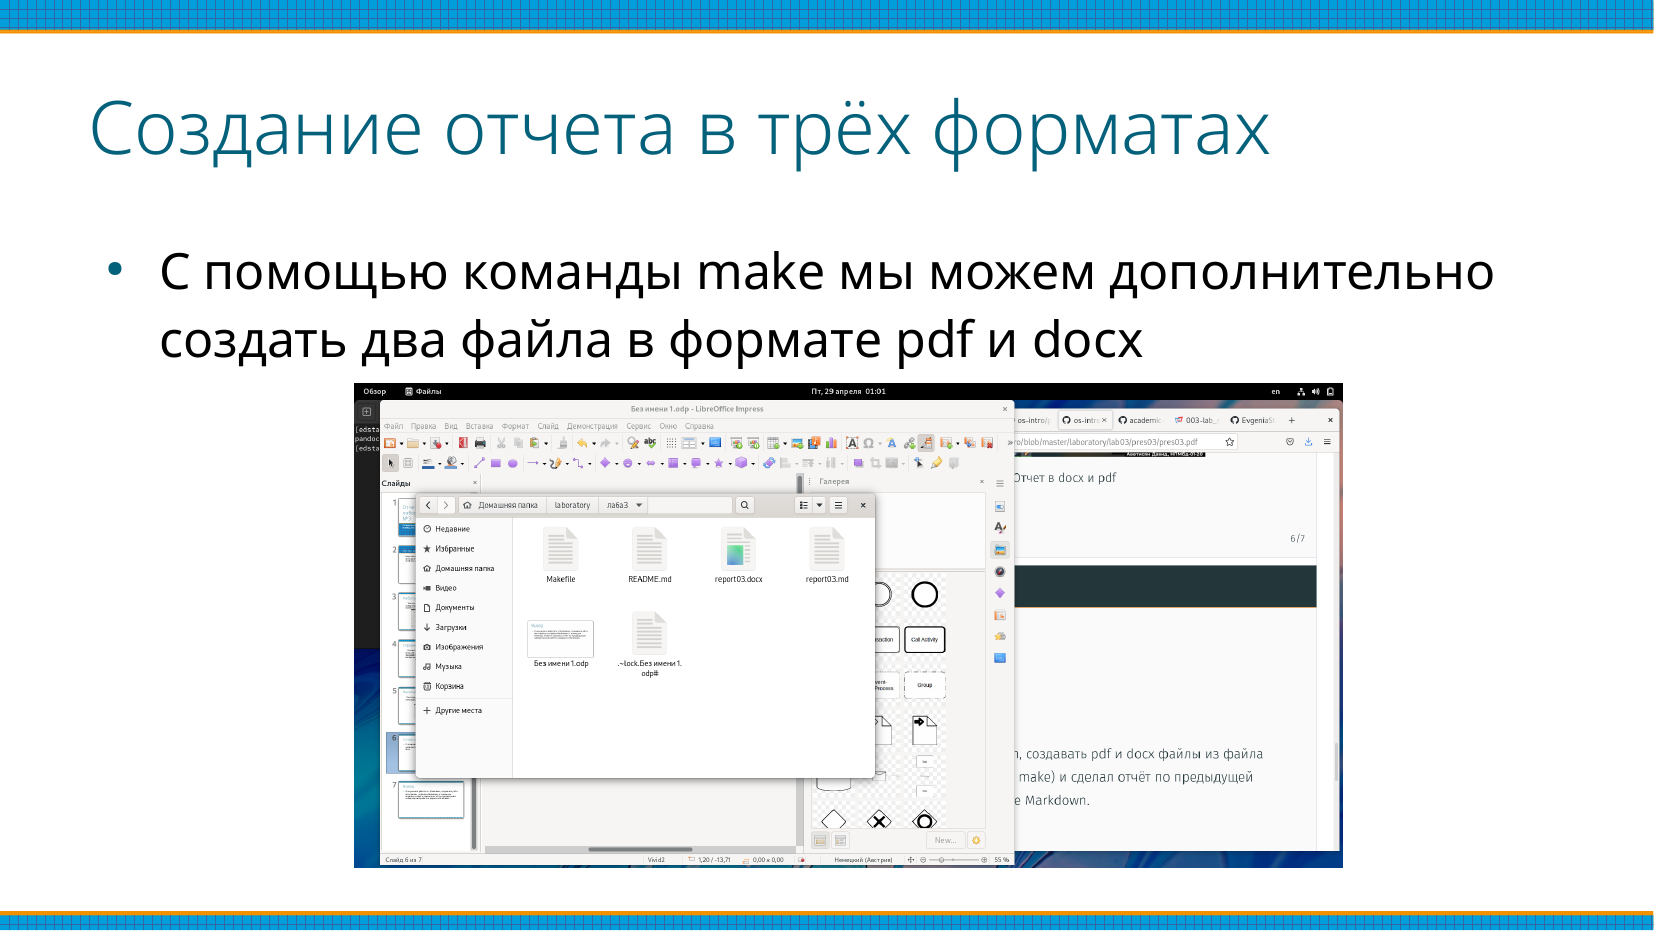

# Создание отчета в трёх форматах
С помощью команды make мы можем дополнительно создать два файла в формате pdf и docx